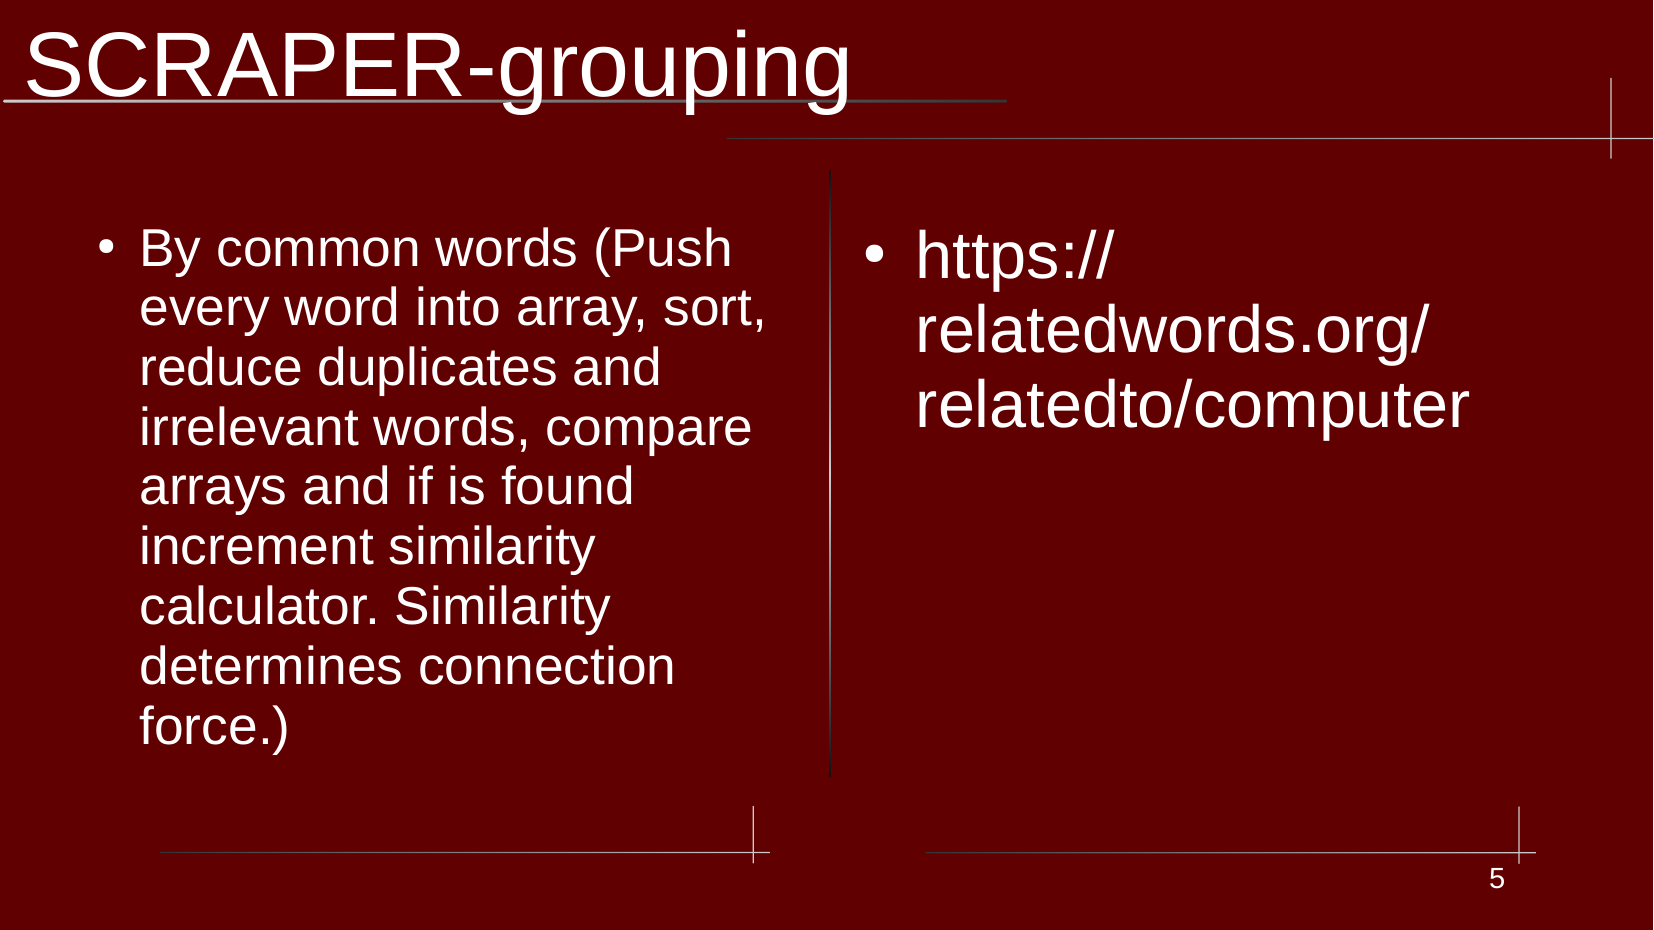

# SCRAPER-grouping
By common words (Push every word into array, sort, reduce duplicates and irrelevant words, compare arrays and if is found increment similarity calculator. Similarity determines connection force.)
https://relatedwords.org/relatedto/computer
5